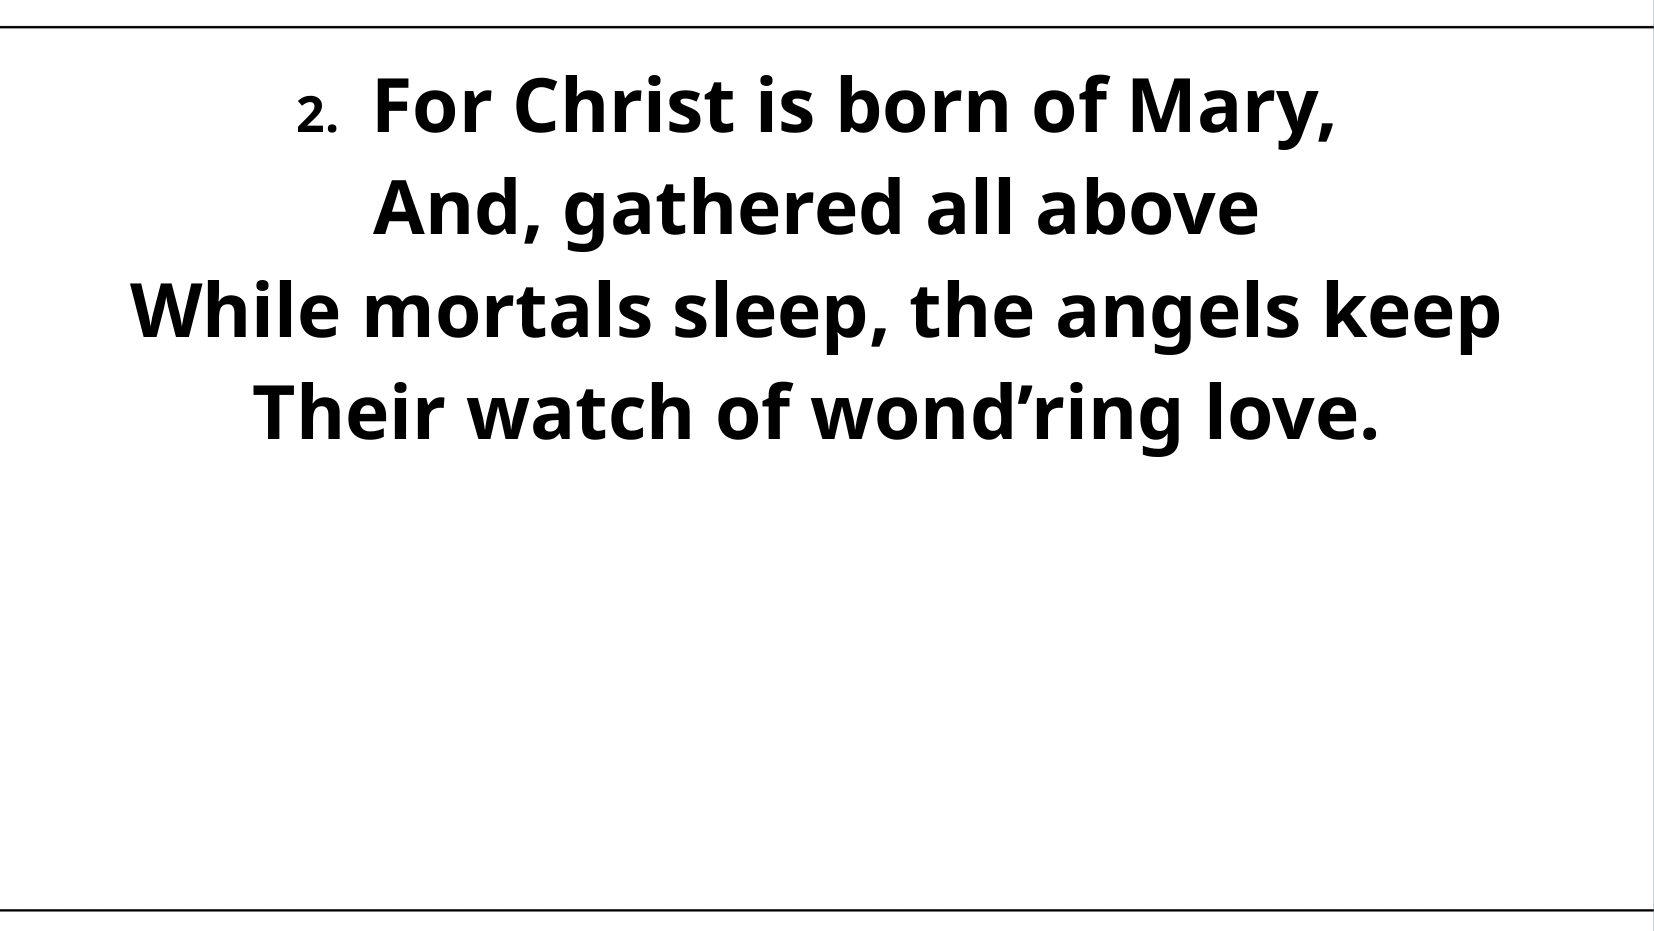

2.	For Christ is born of Mary,
And, gathered all above
While mortals sleep, the angels keep
Their watch of wond’ring love.